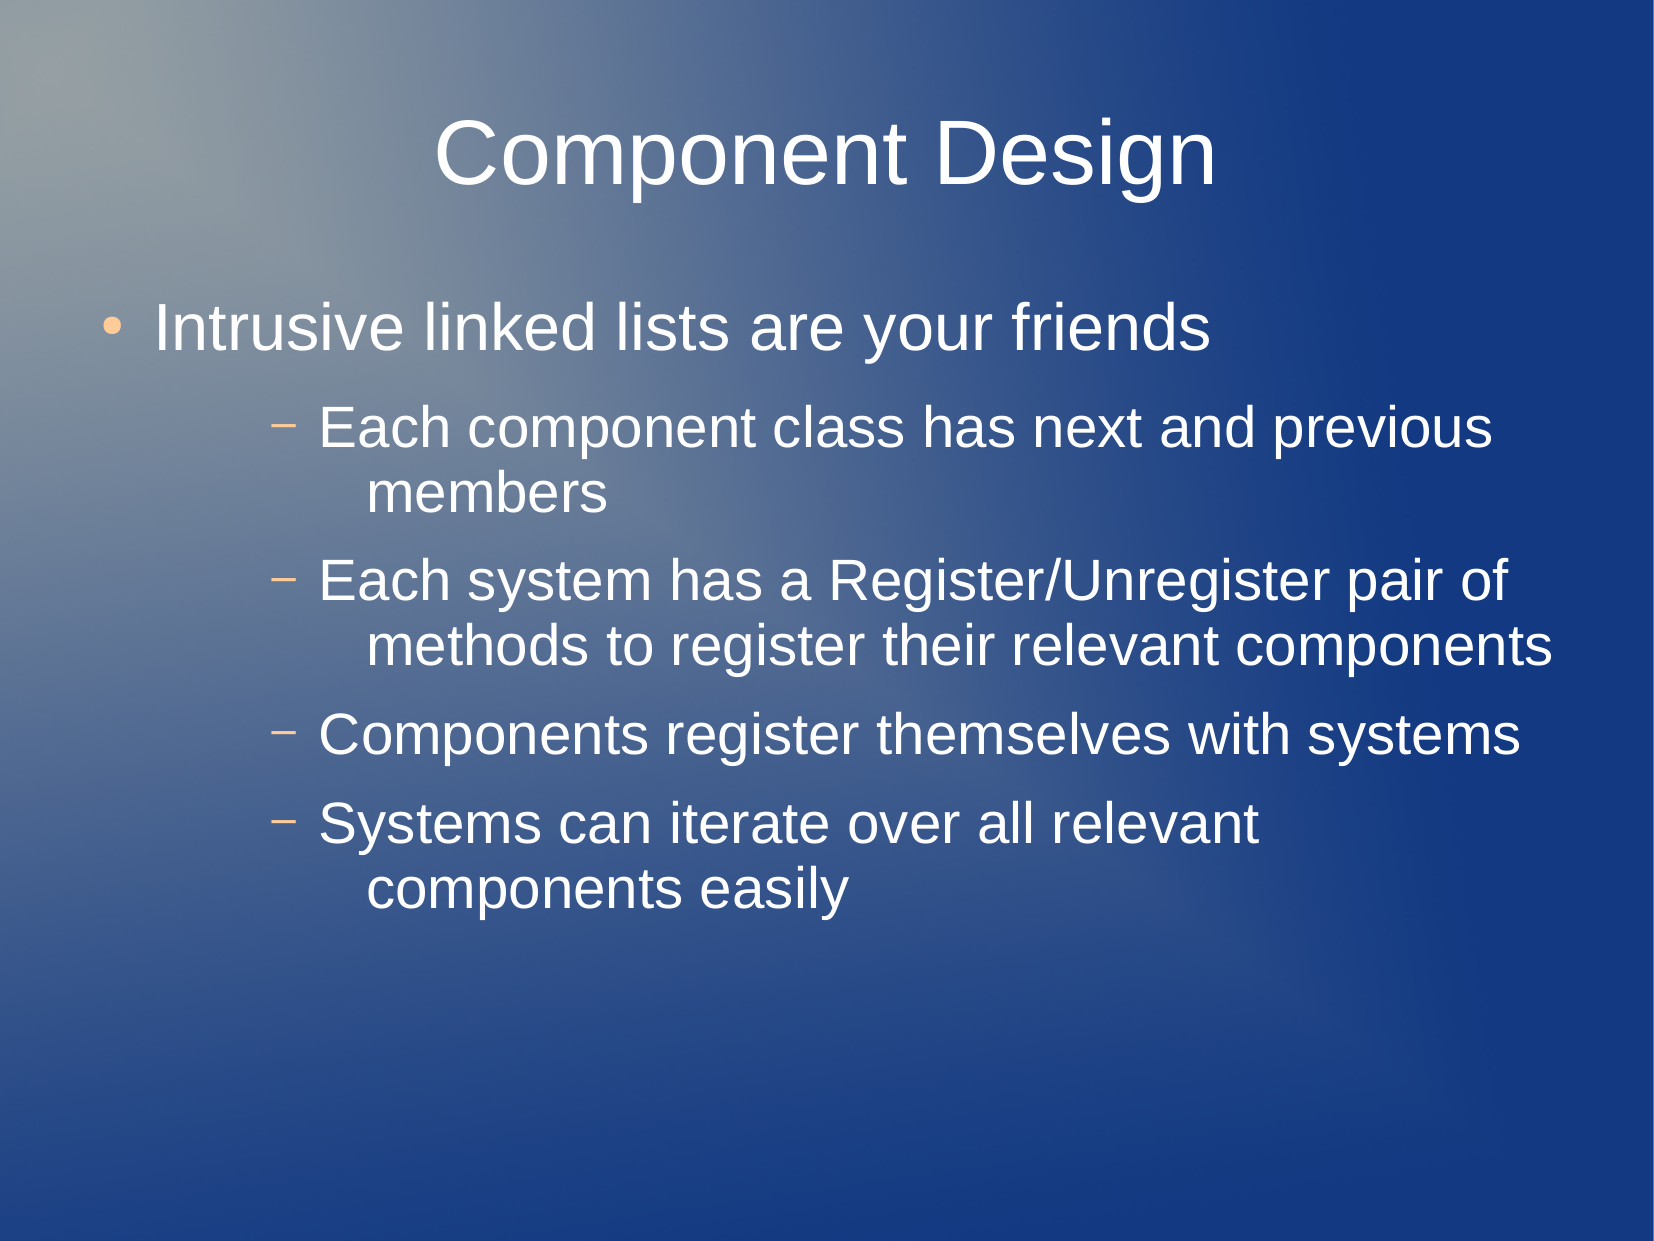

# Component Design
Intrusive linked lists are your friends
Each component class has next and previous members
Each system has a Register/Unregister pair of methods to register their relevant components
Components register themselves with systems
Systems can iterate over all relevant components easily